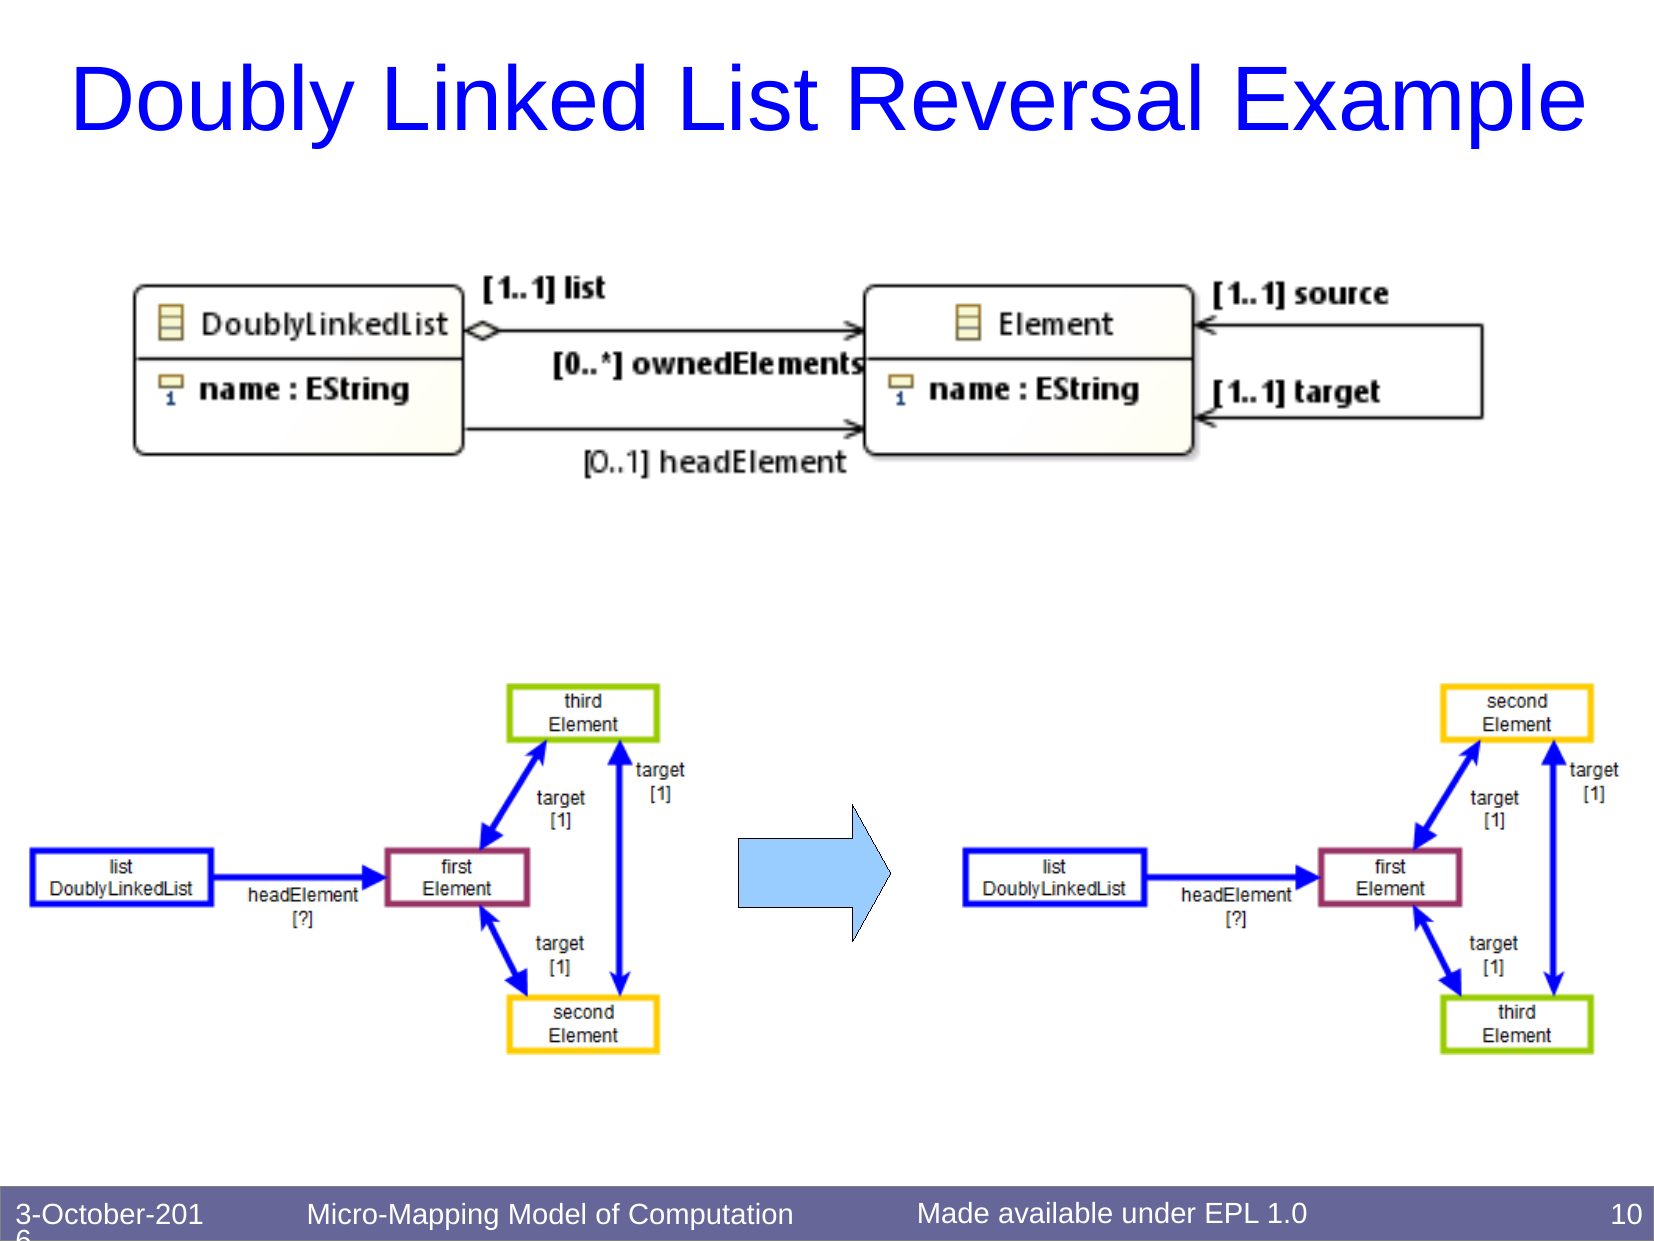

# Doubly Linked List Reversal Example
3-October-2016
Micro-Mapping Model of Computation
10